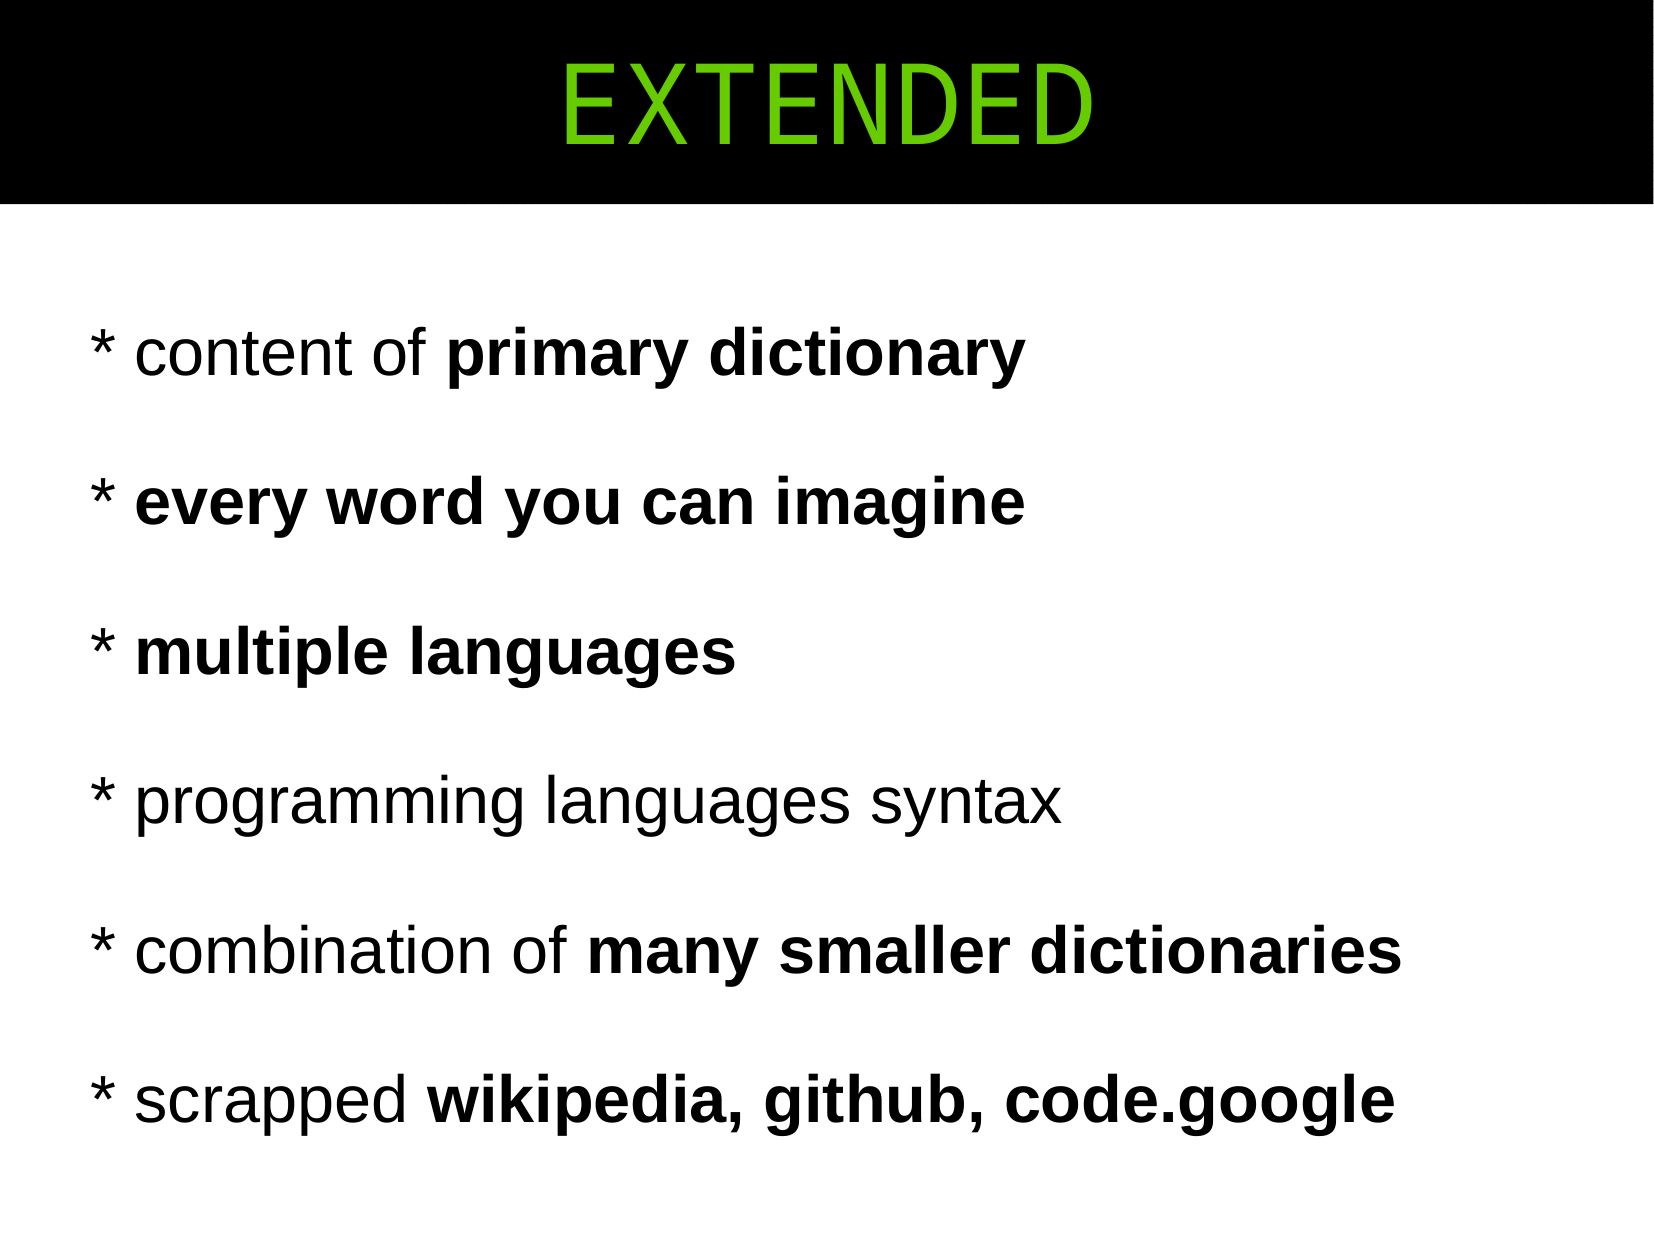

# EXTENDED
* content of primary dictionary
* every word you can imagine
* multiple languages
* programming languages syntax
* combination of many smaller dictionaries
* scrapped wikipedia, github, code.google